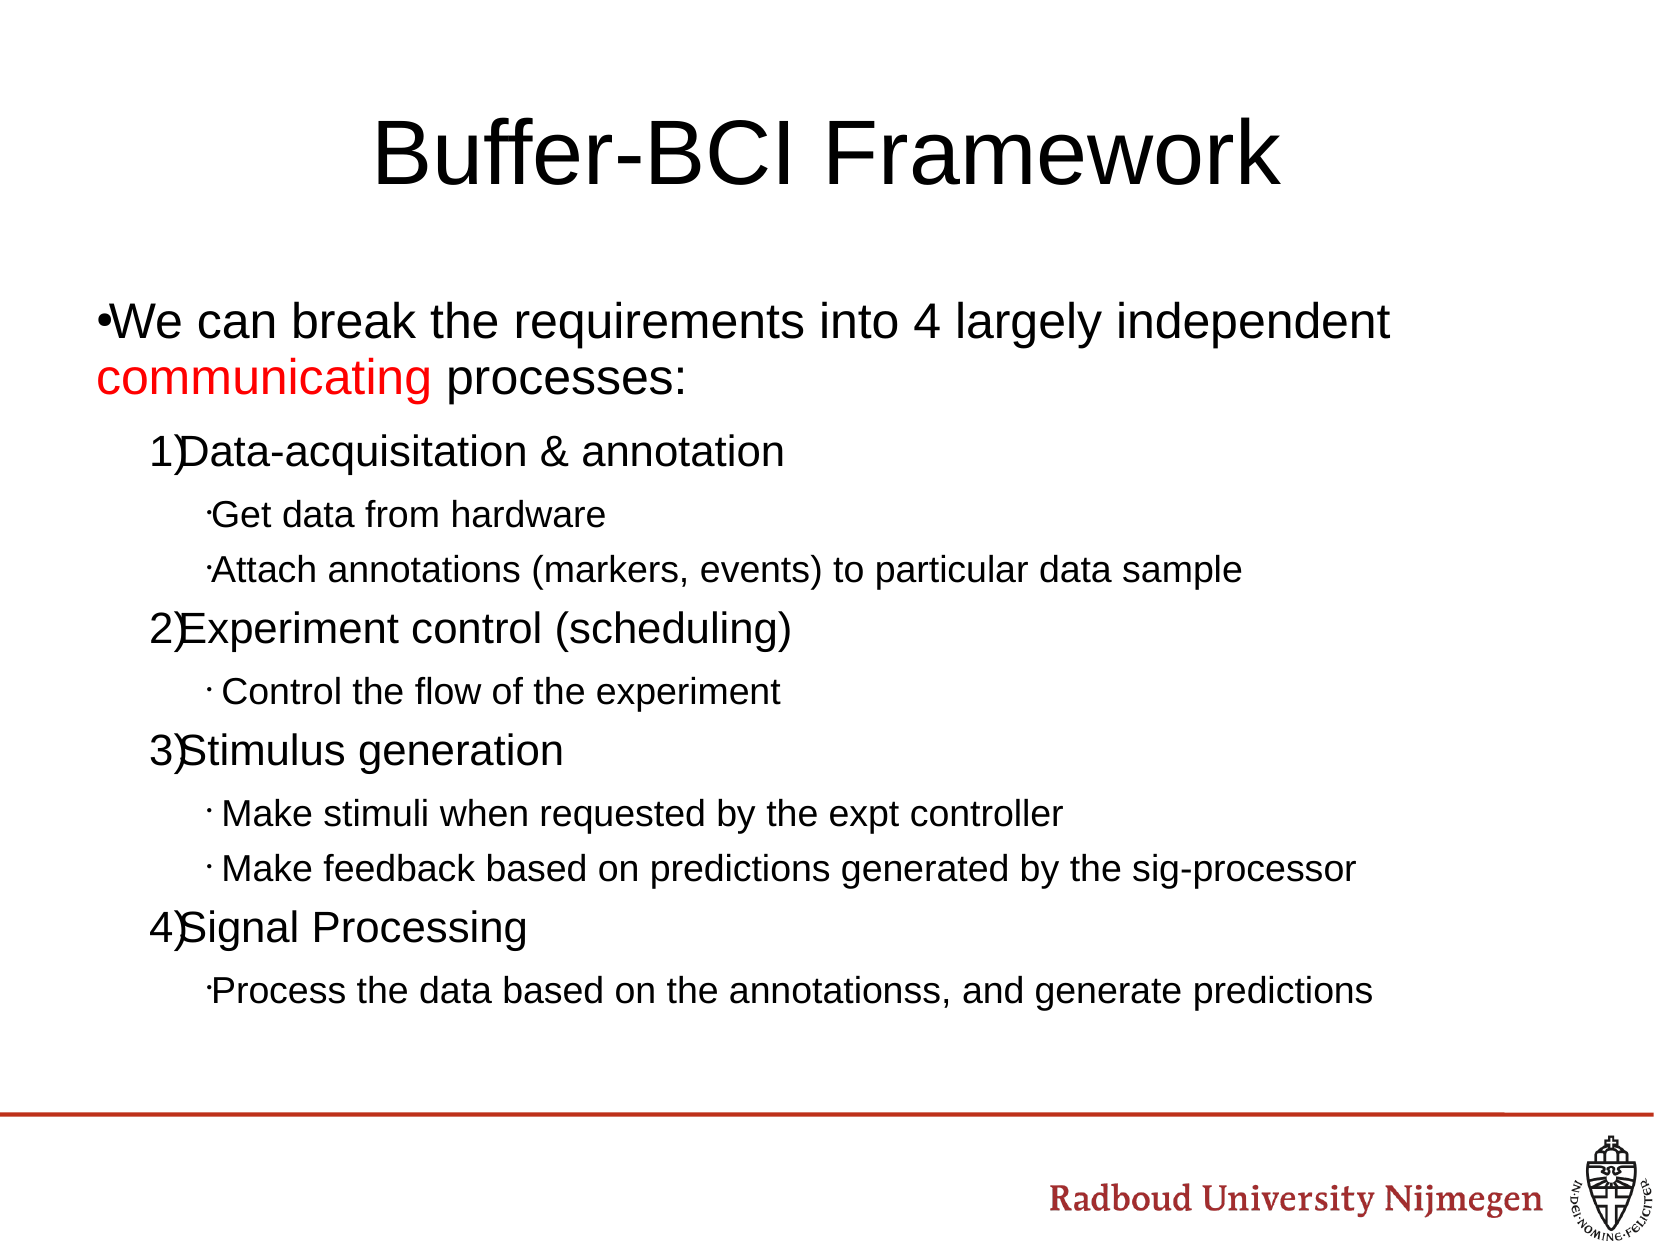

# Buffer-BCI Framework
We can break the requirements into 4 largely independent communicating processes:
Data-acquisitation & annotation
Get data from hardware
Attach annotations (markers, events) to particular data sample
Experiment control (scheduling)
 Control the flow of the experiment
Stimulus generation
 Make stimuli when requested by the expt controller
 Make feedback based on predictions generated by the sig-processor
Signal Processing
Process the data based on the annotationss, and generate predictions